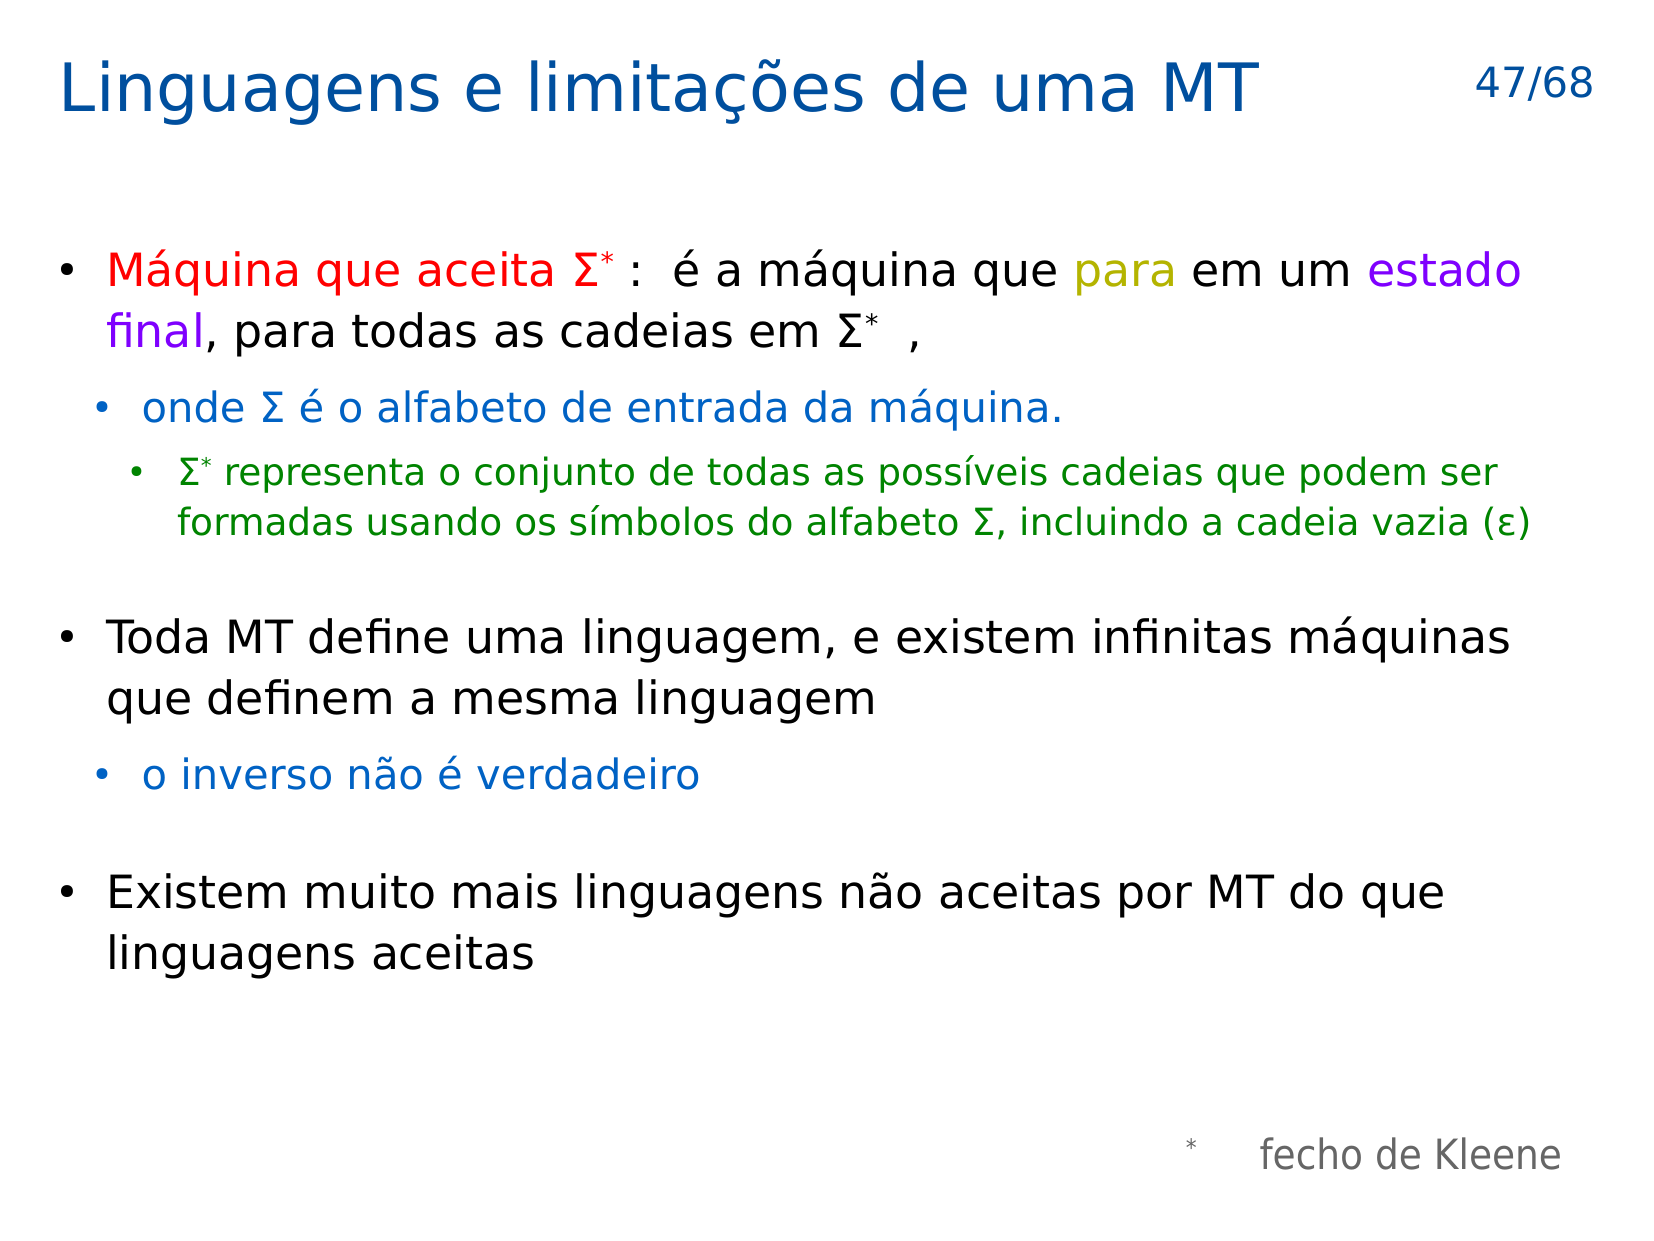

# Linguagens e limitações de uma MT
47
Máquina que aceita Σ* : é a máquina que para em um estado final, para todas as cadeias em Σ* ,
onde Σ é o alfabeto de entrada da máquina.
Σ* representa o conjunto de todas as possíveis cadeias que podem ser formadas usando os símbolos do alfabeto Σ, incluindo a cadeia vazia (ε)
Toda MT define uma linguagem, e existem infinitas máquinas que definem a mesma linguagem
o inverso não é verdadeiro
Existem muito mais linguagens não aceitas por MT do que linguagens aceitas
*	fecho de Kleene